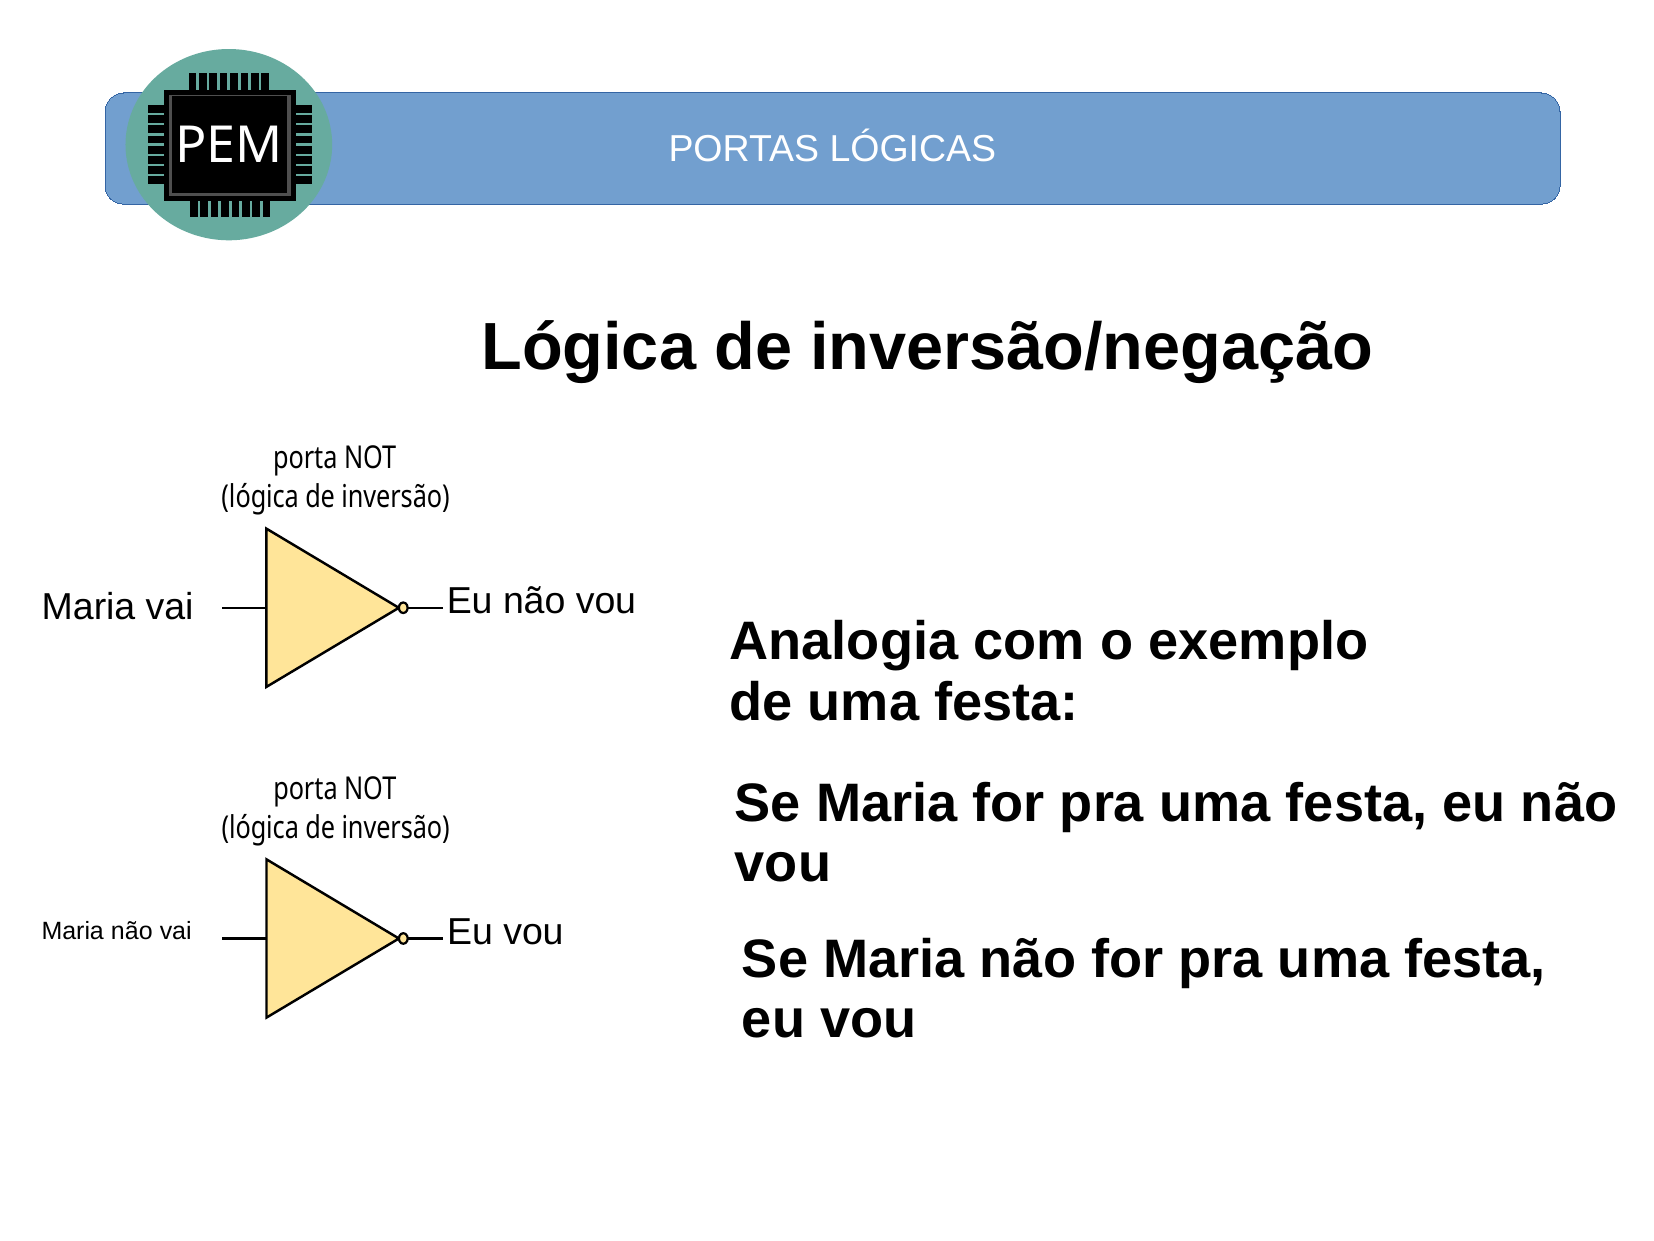

PORTAS LÓGICAS
Lógica de inversão/negação
Eu não vou
Maria vai
Analogia com o exemplo
de uma festa:
Se Maria for pra uma festa, eu não vou
Eu vou
Maria não vai
Se Maria não for pra uma festa, eu vou